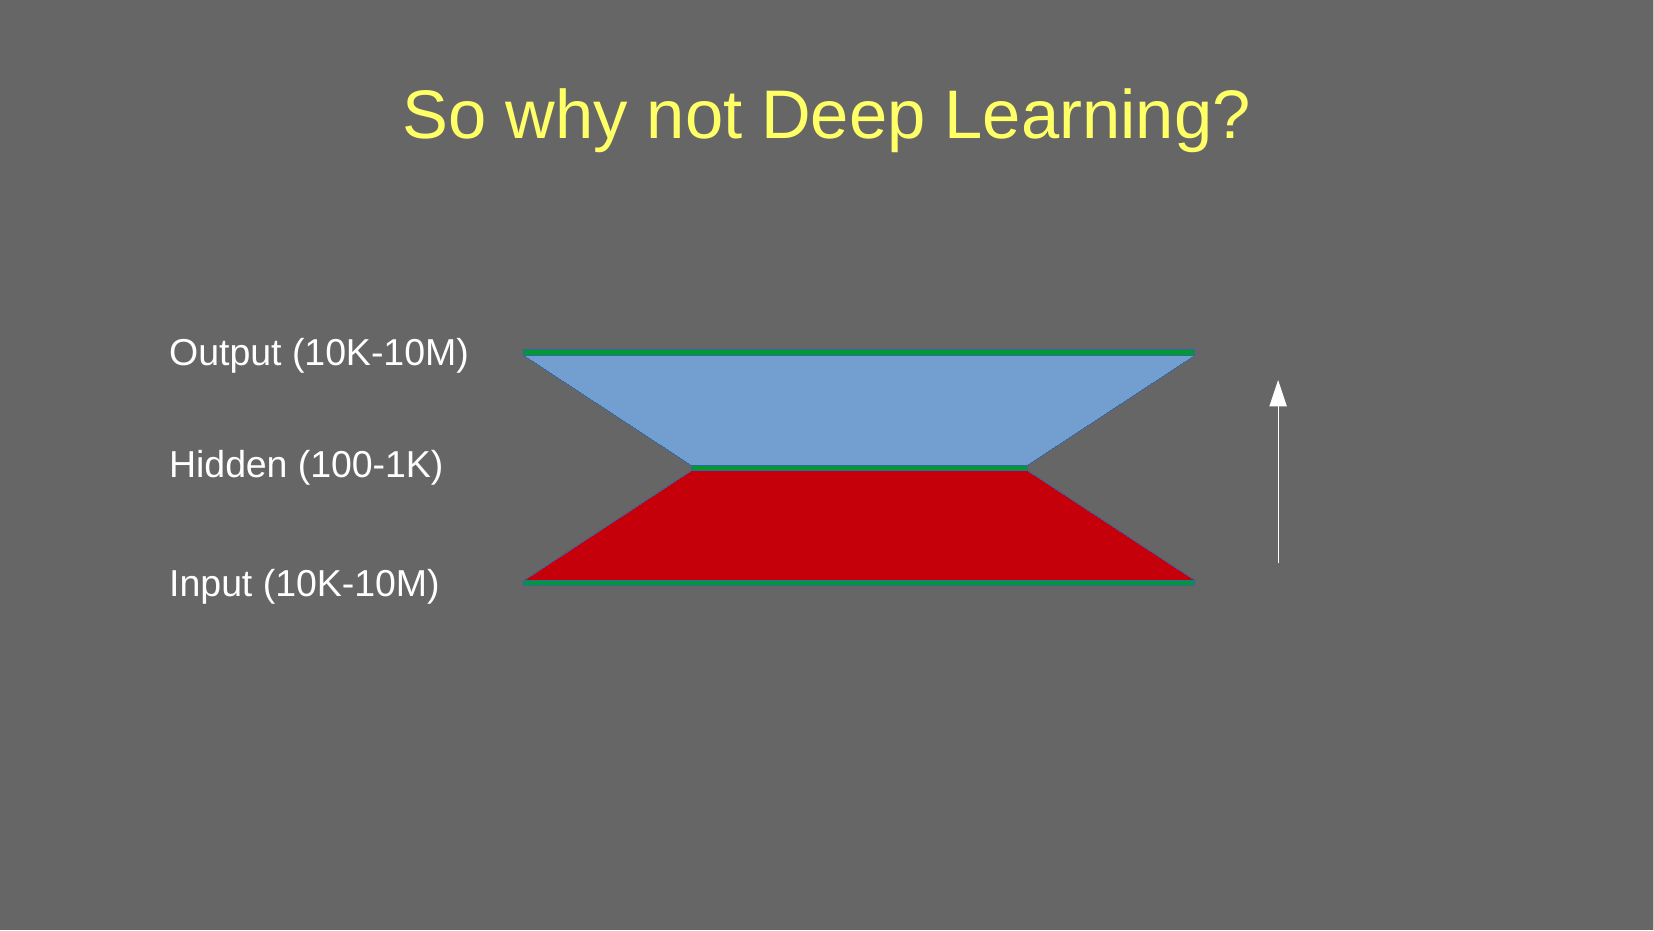

# So why not Deep Learning?
Output (10K-10M)
Hidden (100-1K)
Input (10K-10M)